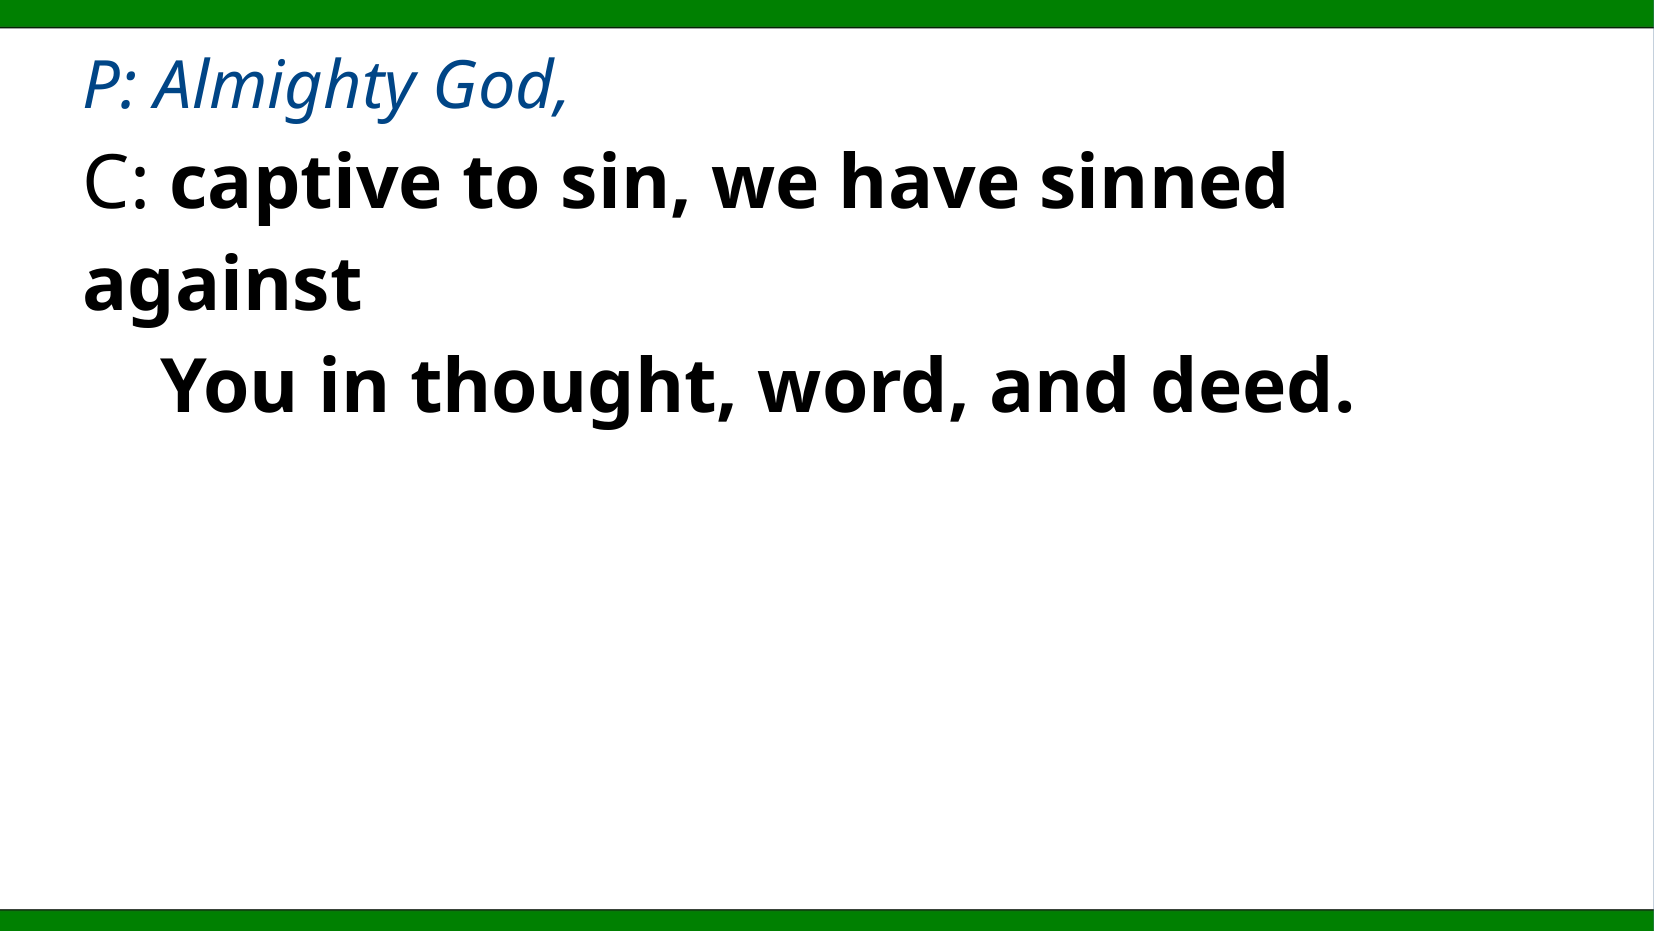

# P: Almighty God, C: 	captive to sin, we have sinned against You in thought, word, and deed.